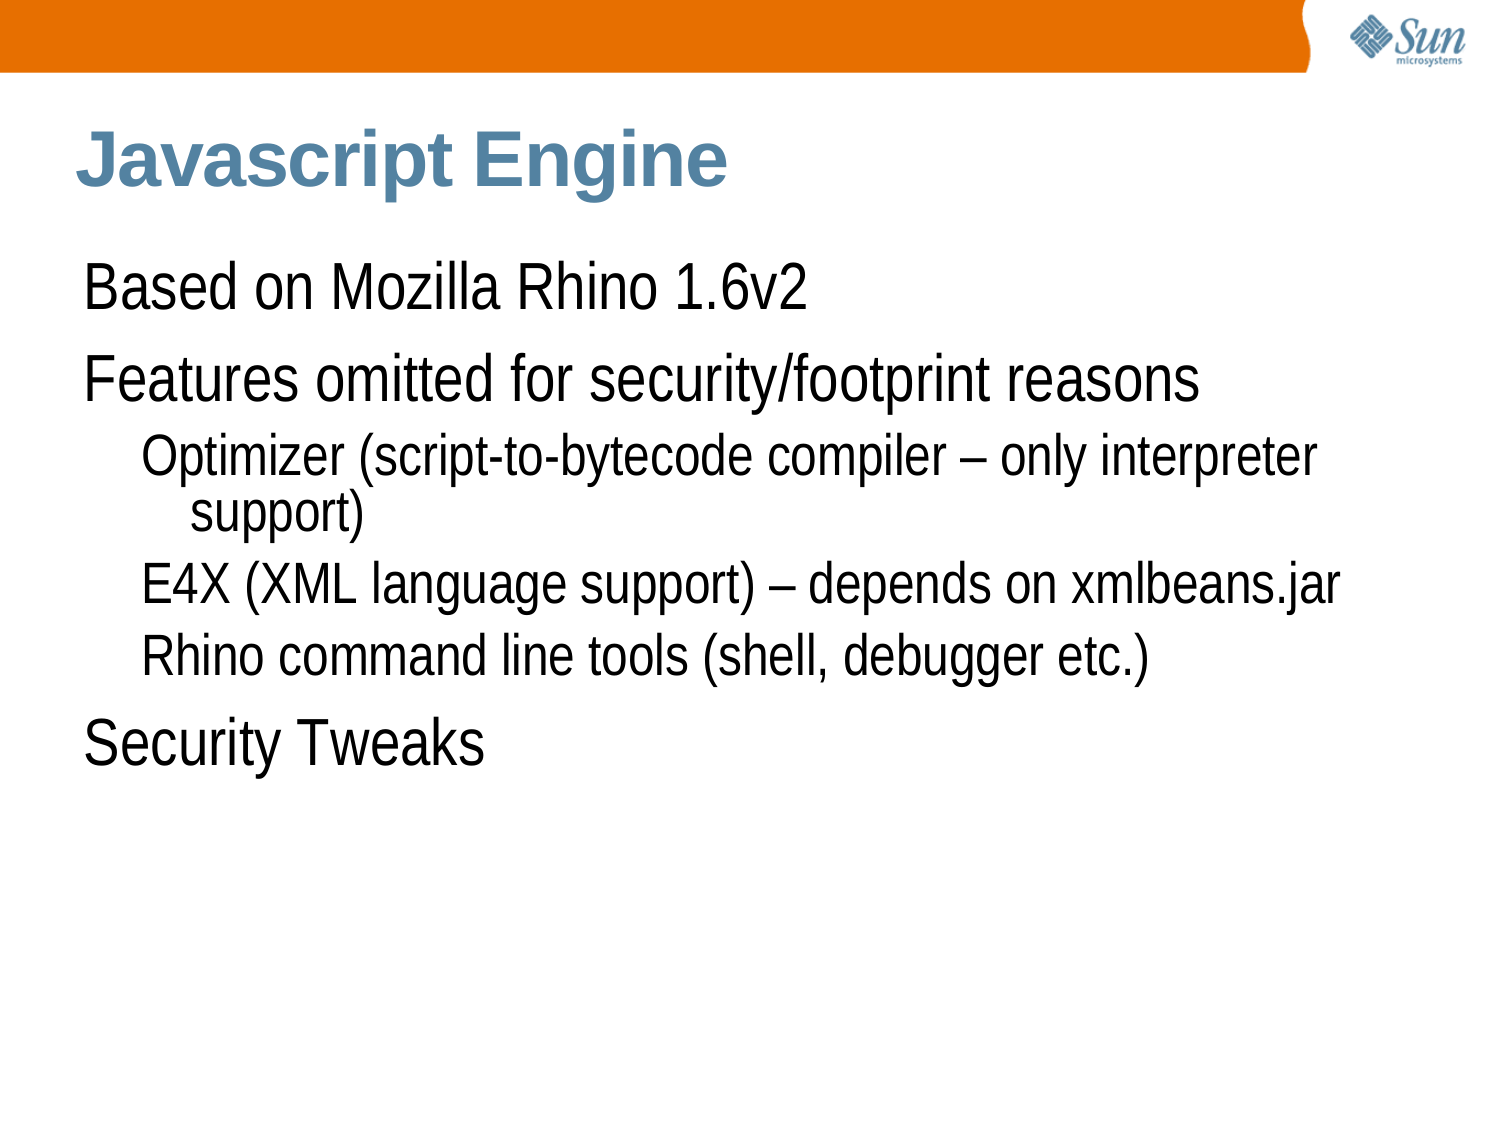

# Javascript Engine
Based on Mozilla Rhino 1.6v2
Features omitted for security/footprint reasons
Optimizer (script-to-bytecode compiler – only interpreter support)
E4X (XML language support) – depends on xmlbeans.jar
Rhino command line tools (shell, debugger etc.)
Security Tweaks